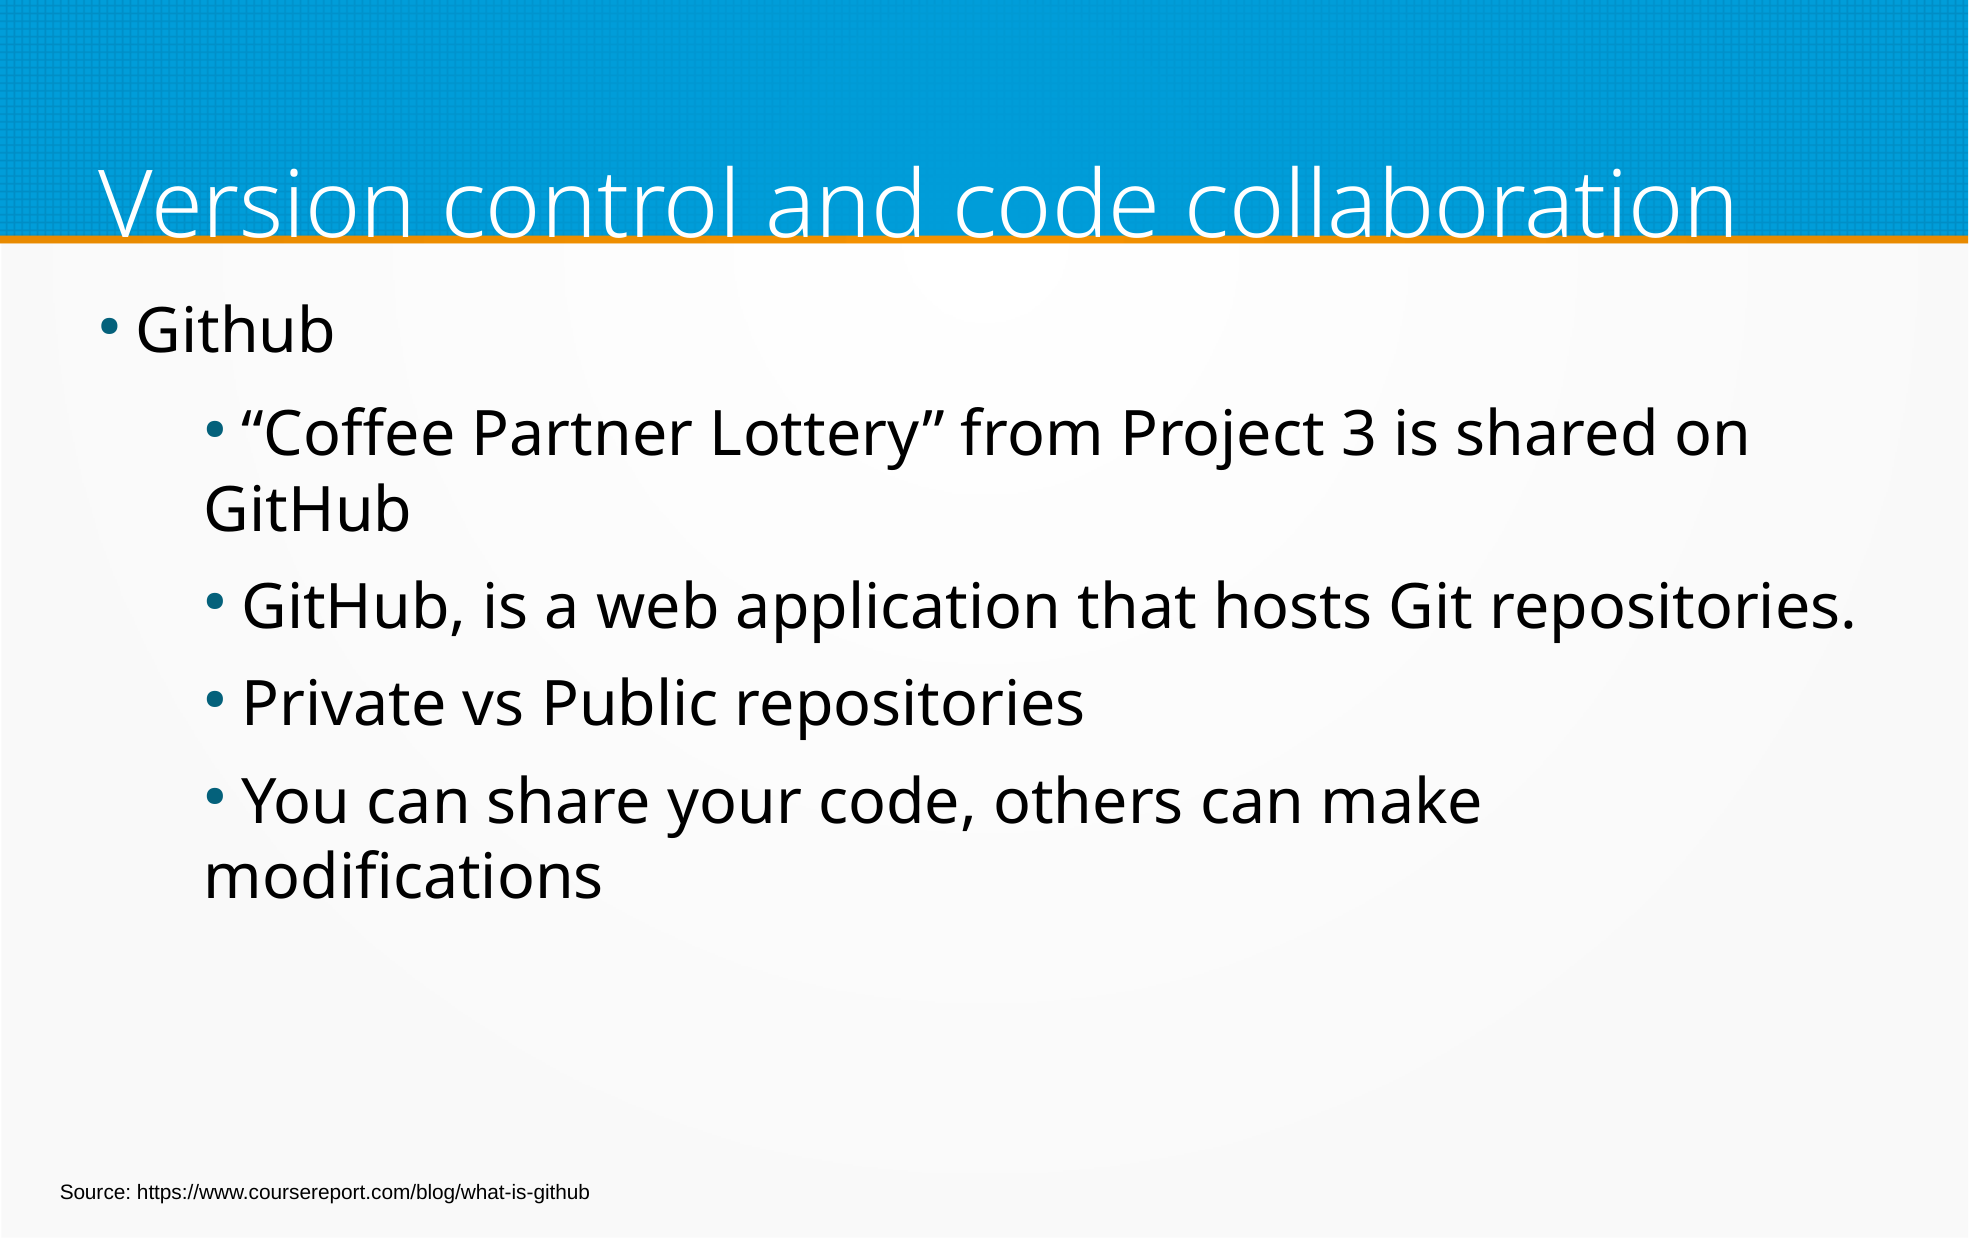

# Version control and code collaboration
 Github
 “Coffee Partner Lottery” from Project 3 is shared on GitHub
 GitHub, is a web application that hosts Git repositories.
 Private vs Public repositories
 You can share your code, others can make modifications
Source: https://www.coursereport.com/blog/what-is-github